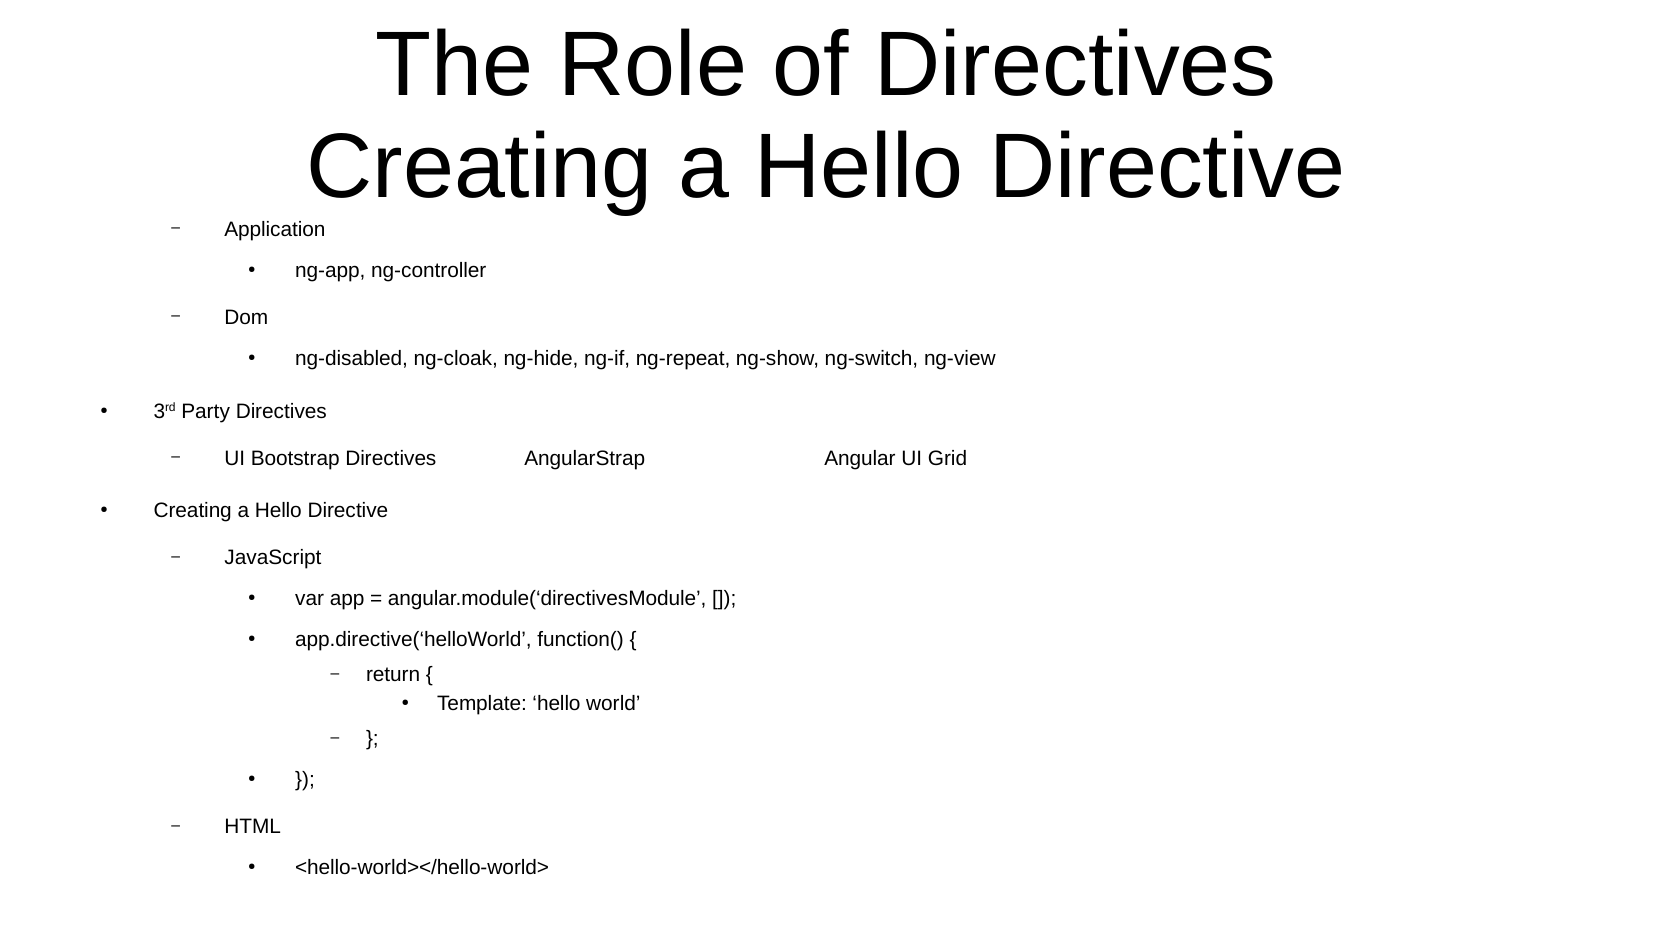

# The Role of Directives Creating a Hello Directive
Application
ng-app, ng-controller
Dom
ng-disabled, ng-cloak, ng-hide, ng-if, ng-repeat, ng-show, ng-switch, ng-view
3rd Party Directives
UI Bootstrap Directives		AngularStrap			Angular UI Grid
Creating a Hello Directive
JavaScript
var app = angular.module(‘directivesModule’, []);
app.directive(‘helloWorld’, function() {
return {
Template: ‘hello world’
};
});
HTML
<hello-world></hello-world>